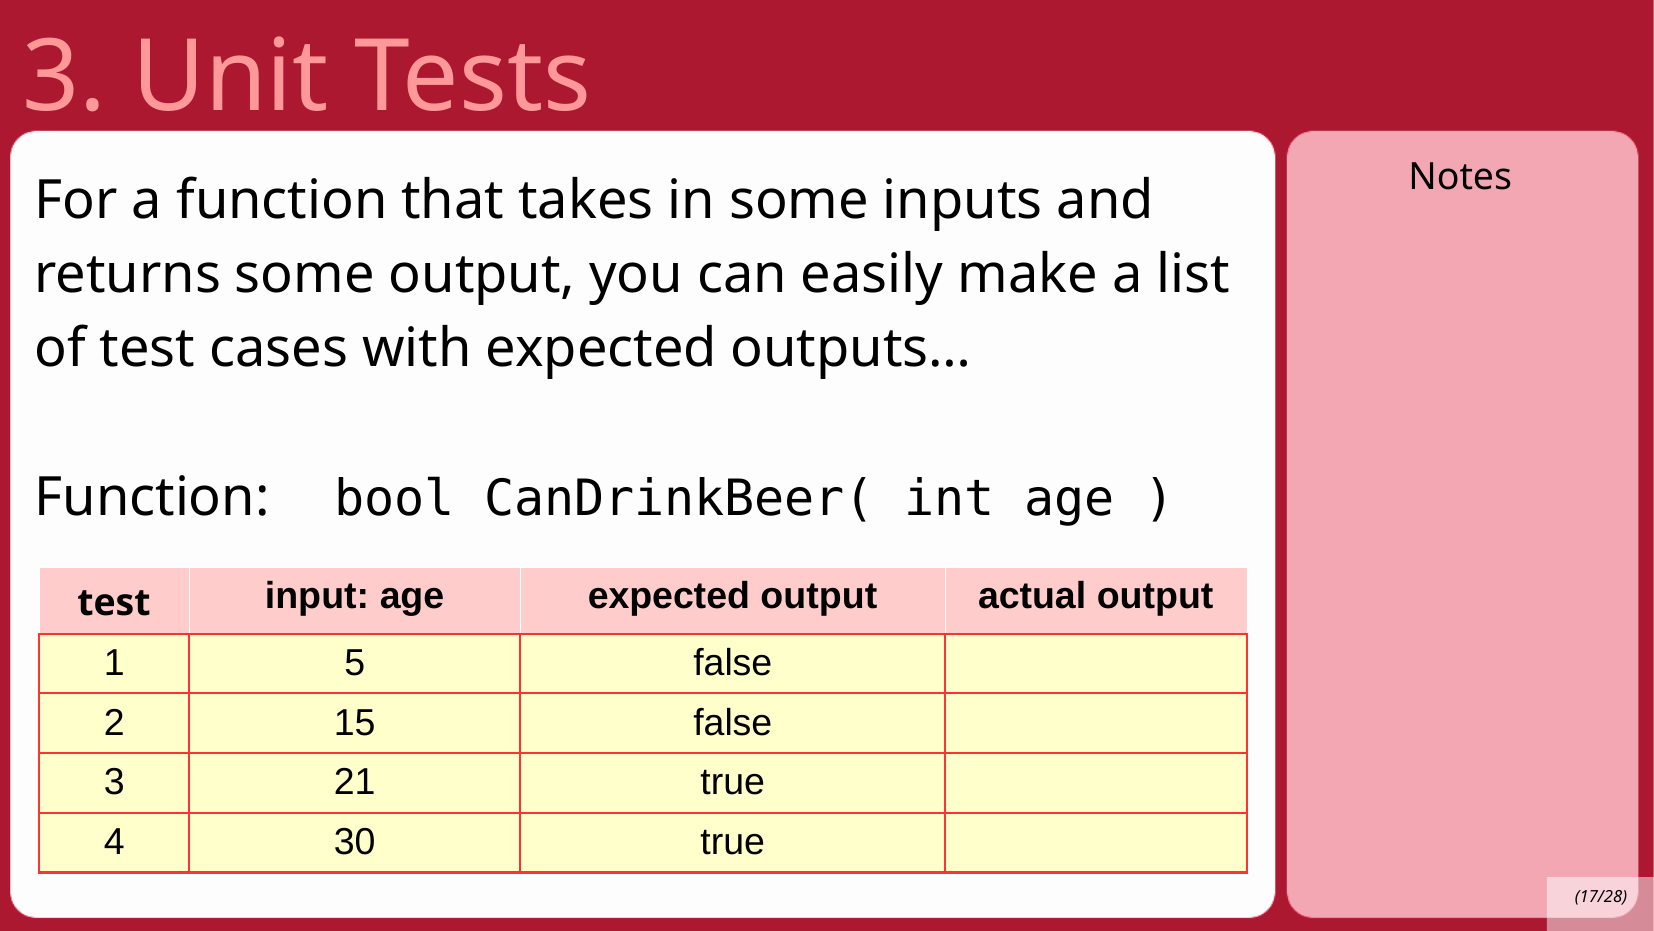

# 3. Unit Tests
Notes
For a function that takes in some inputs and returns some output, you can easily make a list of test cases with expected outputs…
Function:	bool CanDrinkBeer( int age )
| test | input: age | expected output | actual output |
| --- | --- | --- | --- |
| 1 | 5 | false | |
| 2 | 15 | false | |
| 3 | 21 | true | |
| 4 | 30 | true | |